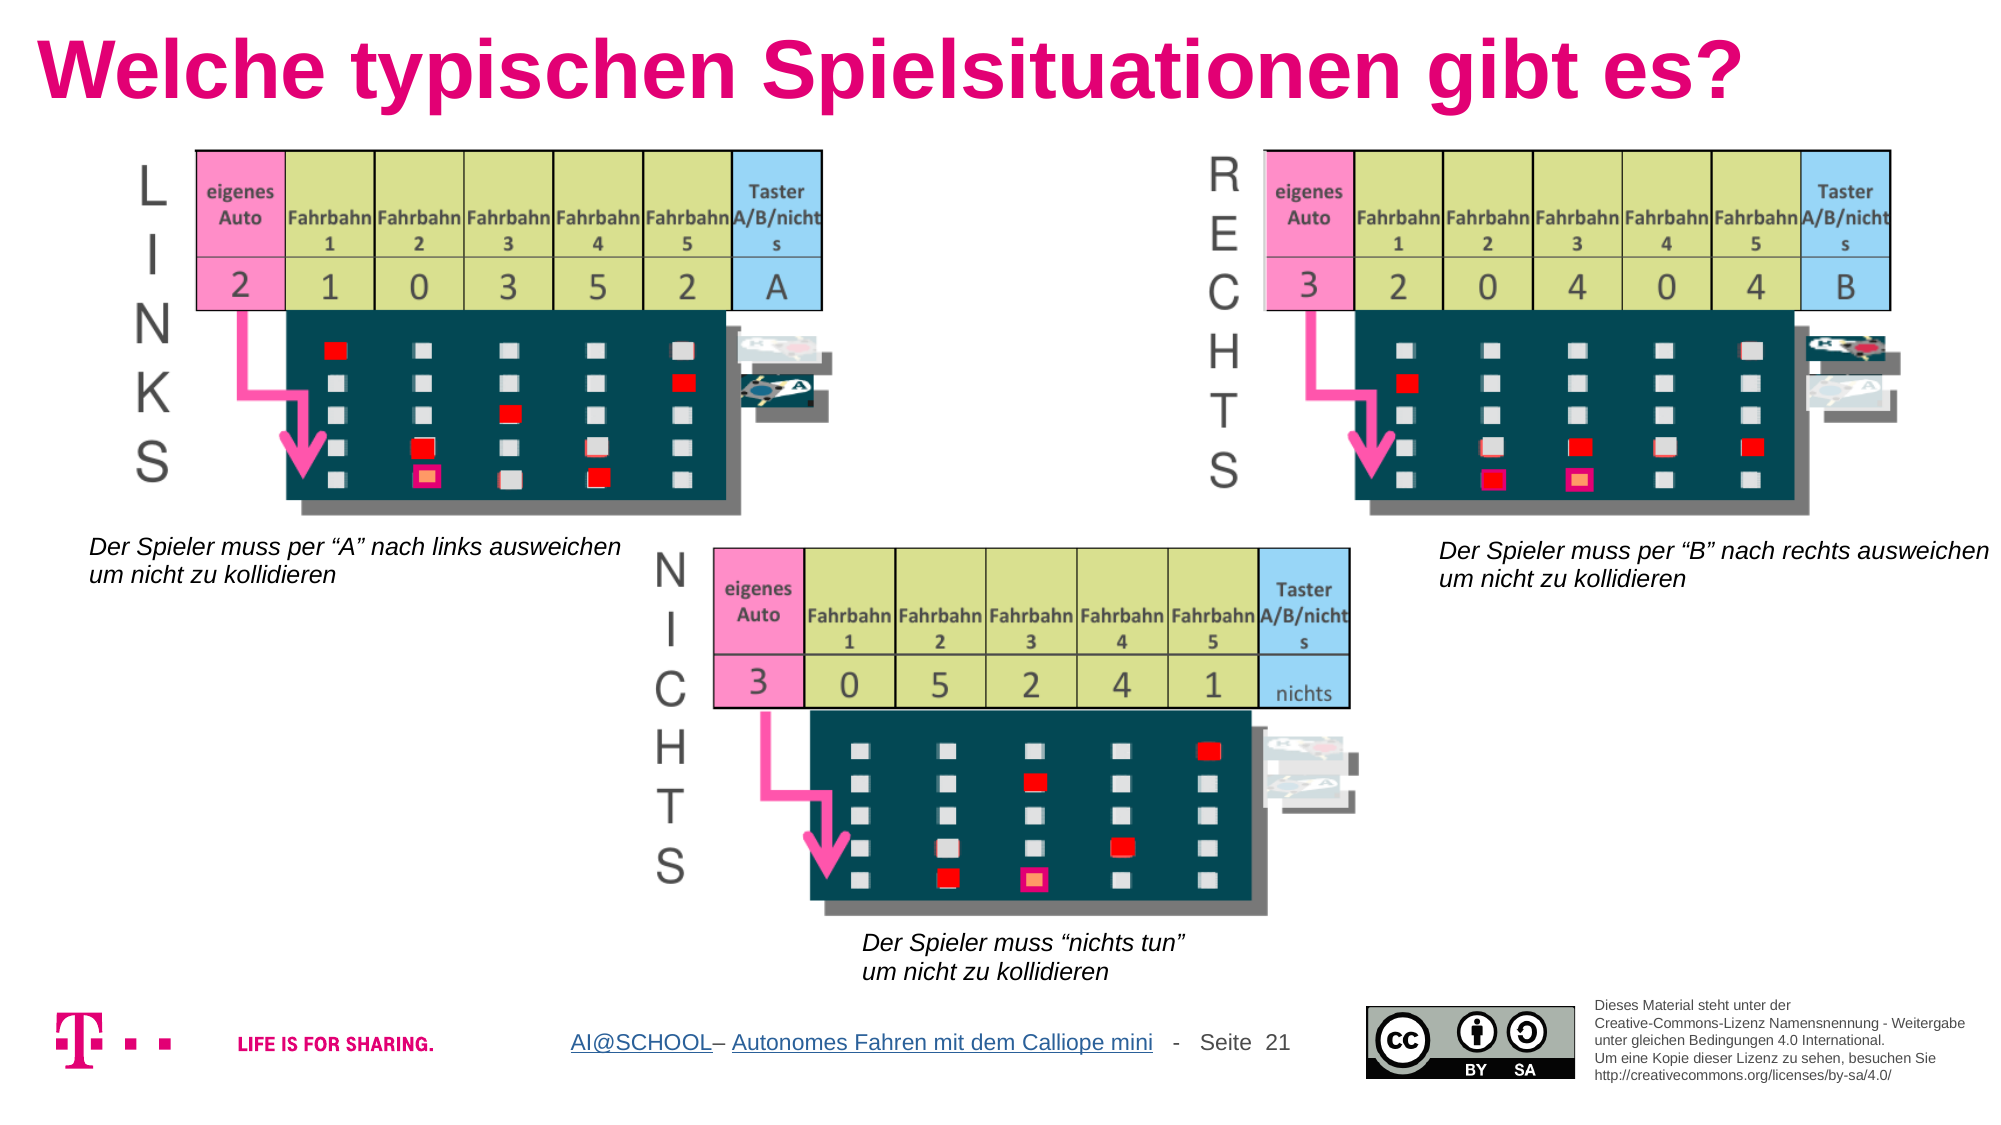

Welche typischen Spielsituationen gibt es?
Der Spieler muss per “A” nach links ausweichen
um nicht zu kollidieren
Der Spieler muss per “B” nach rechts ausweichen
um nicht zu kollidieren
Der Spieler muss “nichts tun”
um nicht zu kollidieren